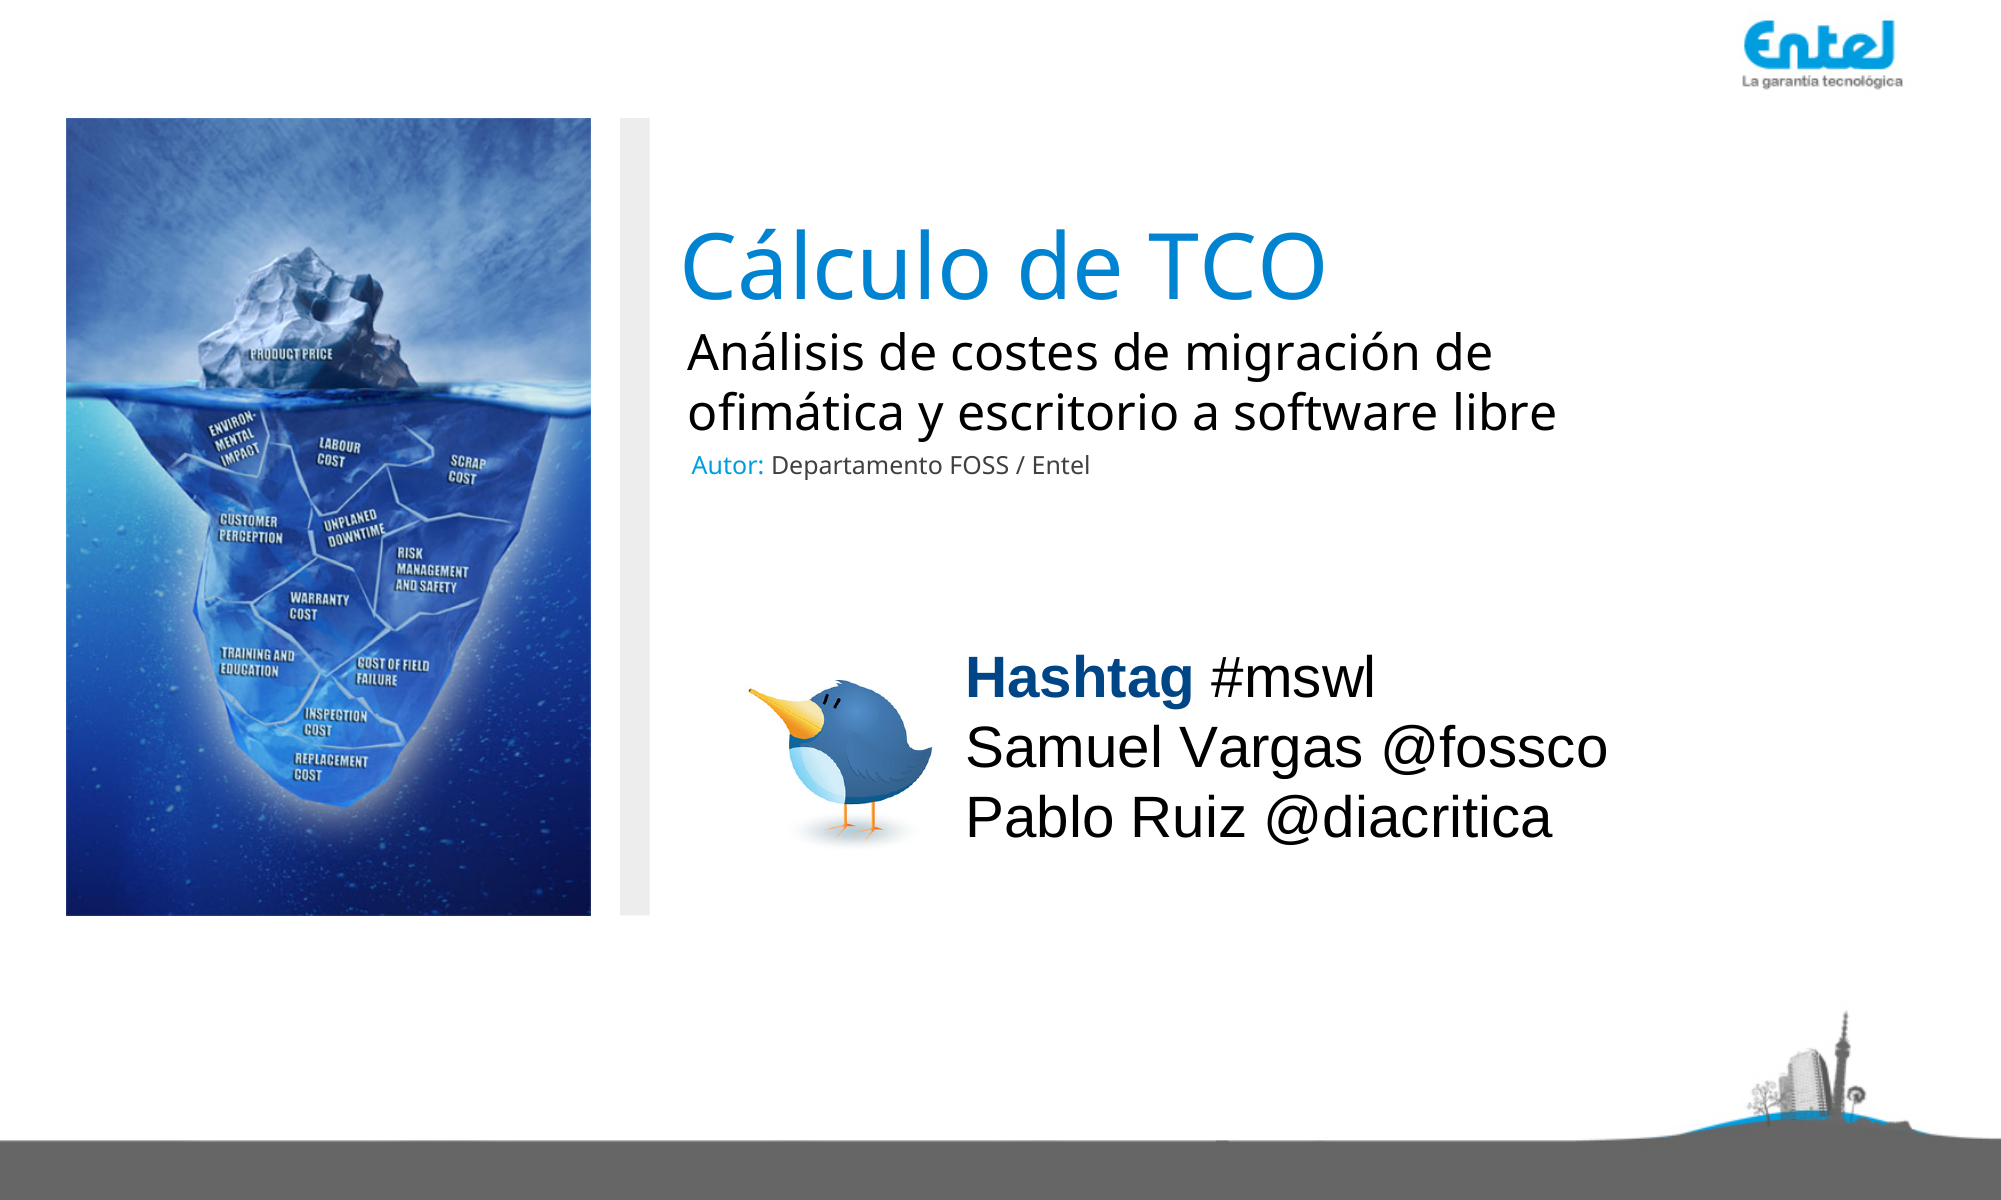

Cálculo de TCO
Análisis de costes de migración de
ofimática y escritorio a software libre
Autor: Departamento FOSS / Entel
Hashtag #mswl
Samuel Vargas @fossco
Pablo Ruiz @diacritica